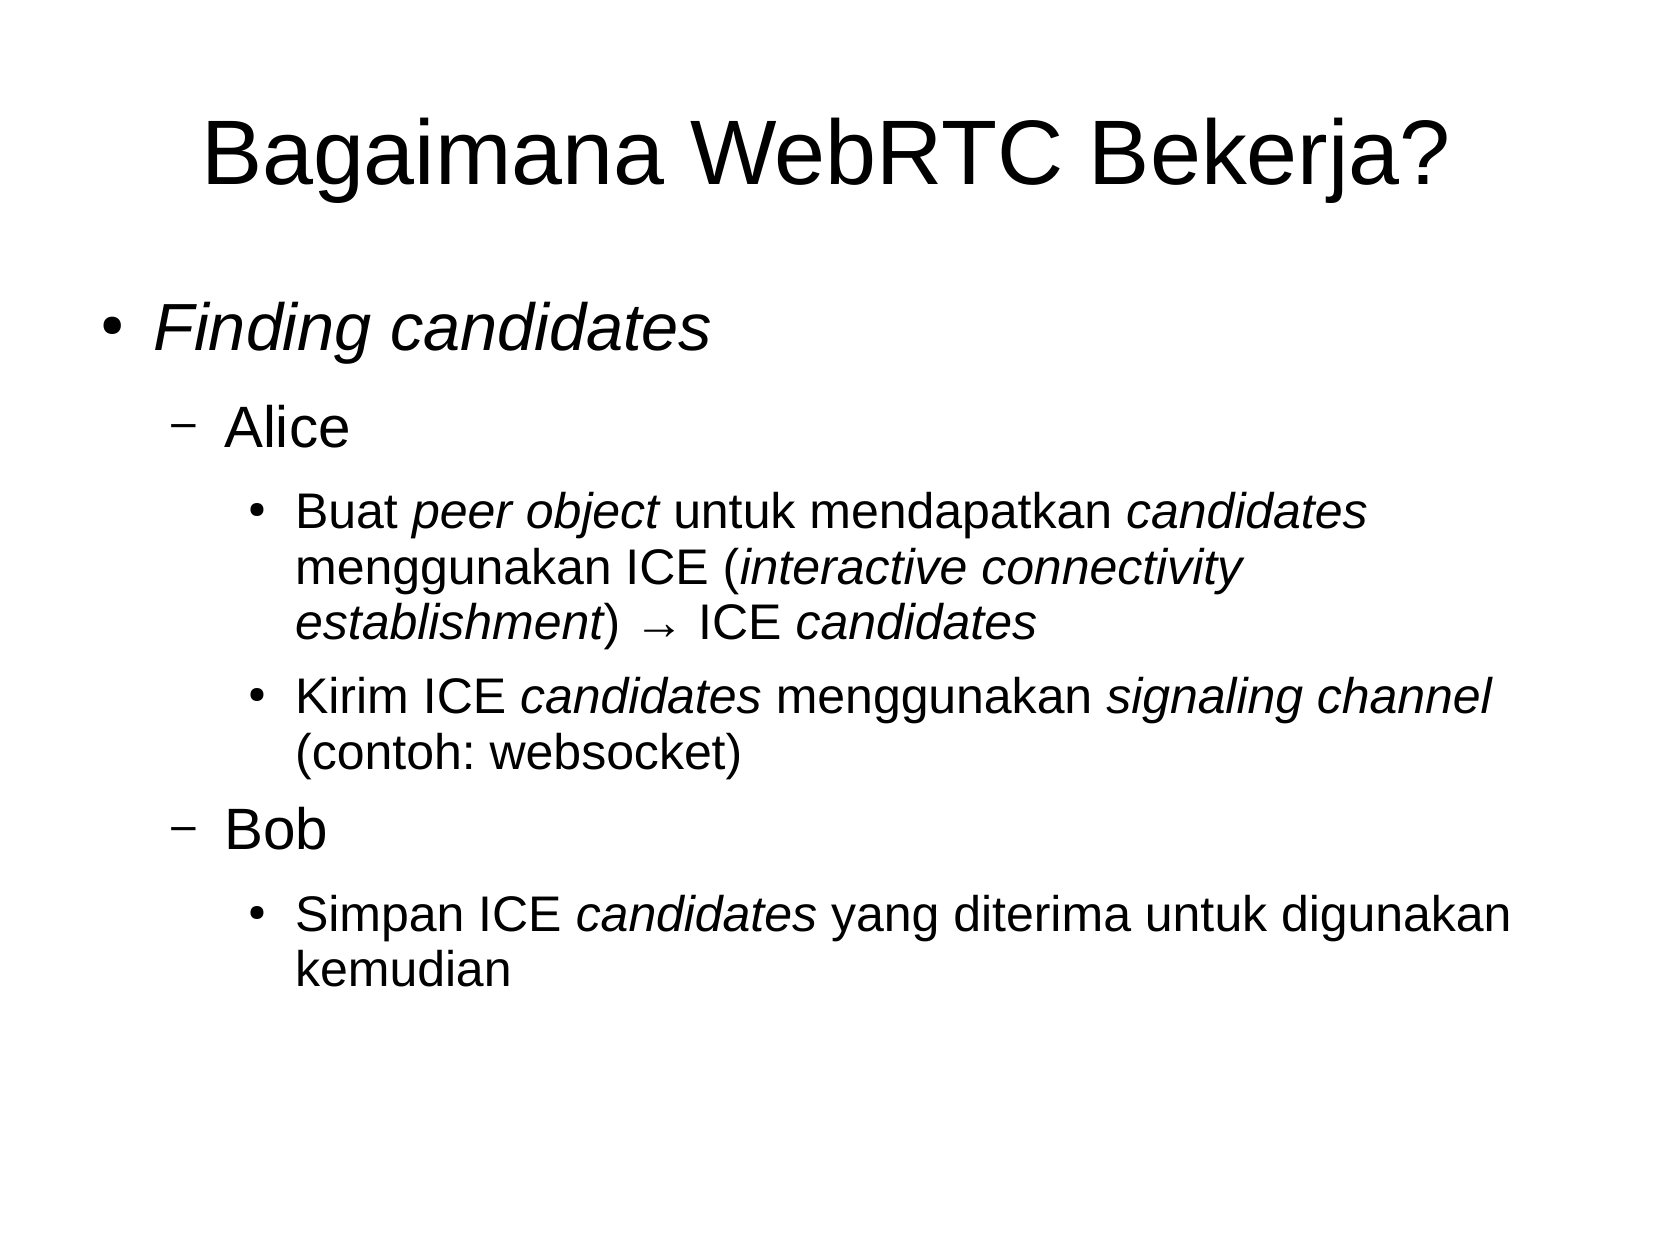

# Bagaimana WebRTC Bekerja?
Finding candidates
Alice
Buat peer object untuk mendapatkan candidates menggunakan ICE (interactive connectivity establishment) → ICE candidates
Kirim ICE candidates menggunakan signaling channel (contoh: websocket)
Bob
Simpan ICE candidates yang diterima untuk digunakan kemudian